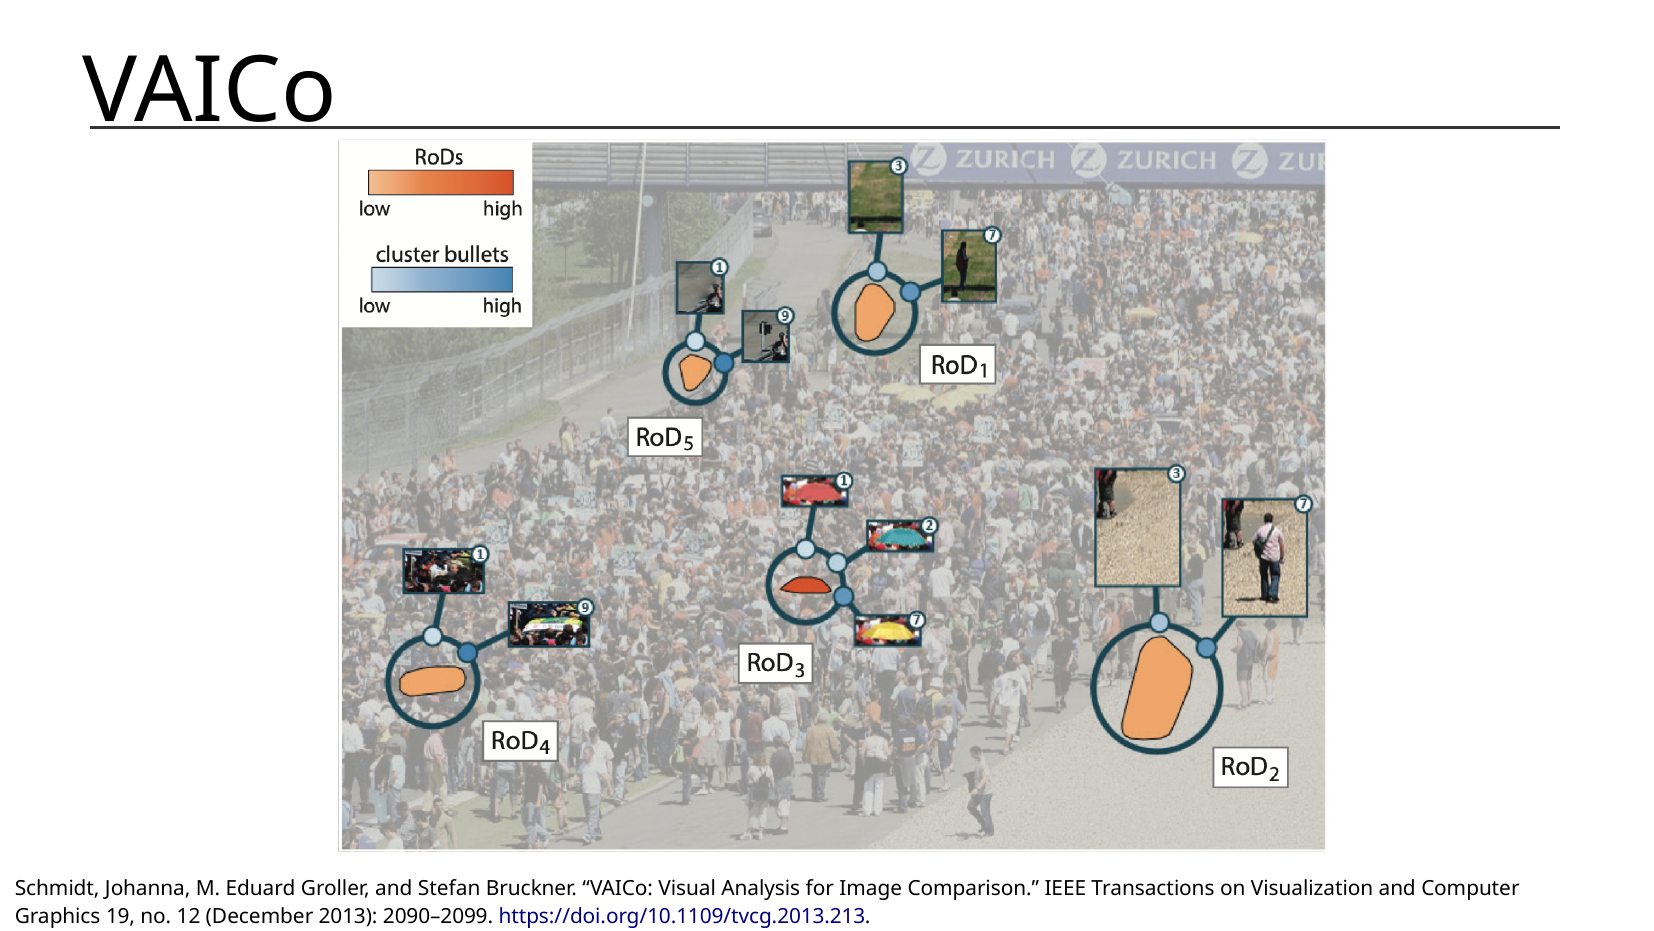

# VAICo
Schmidt, Johanna, M. Eduard Groller, and Stefan Bruckner. “VAICo: Visual Analysis for Image Comparison.” IEEE Transactions on Visualization and Computer Graphics 19, no. 12 (December 2013): 2090–2099. https://doi.org/10.1109/tvcg.2013.213.